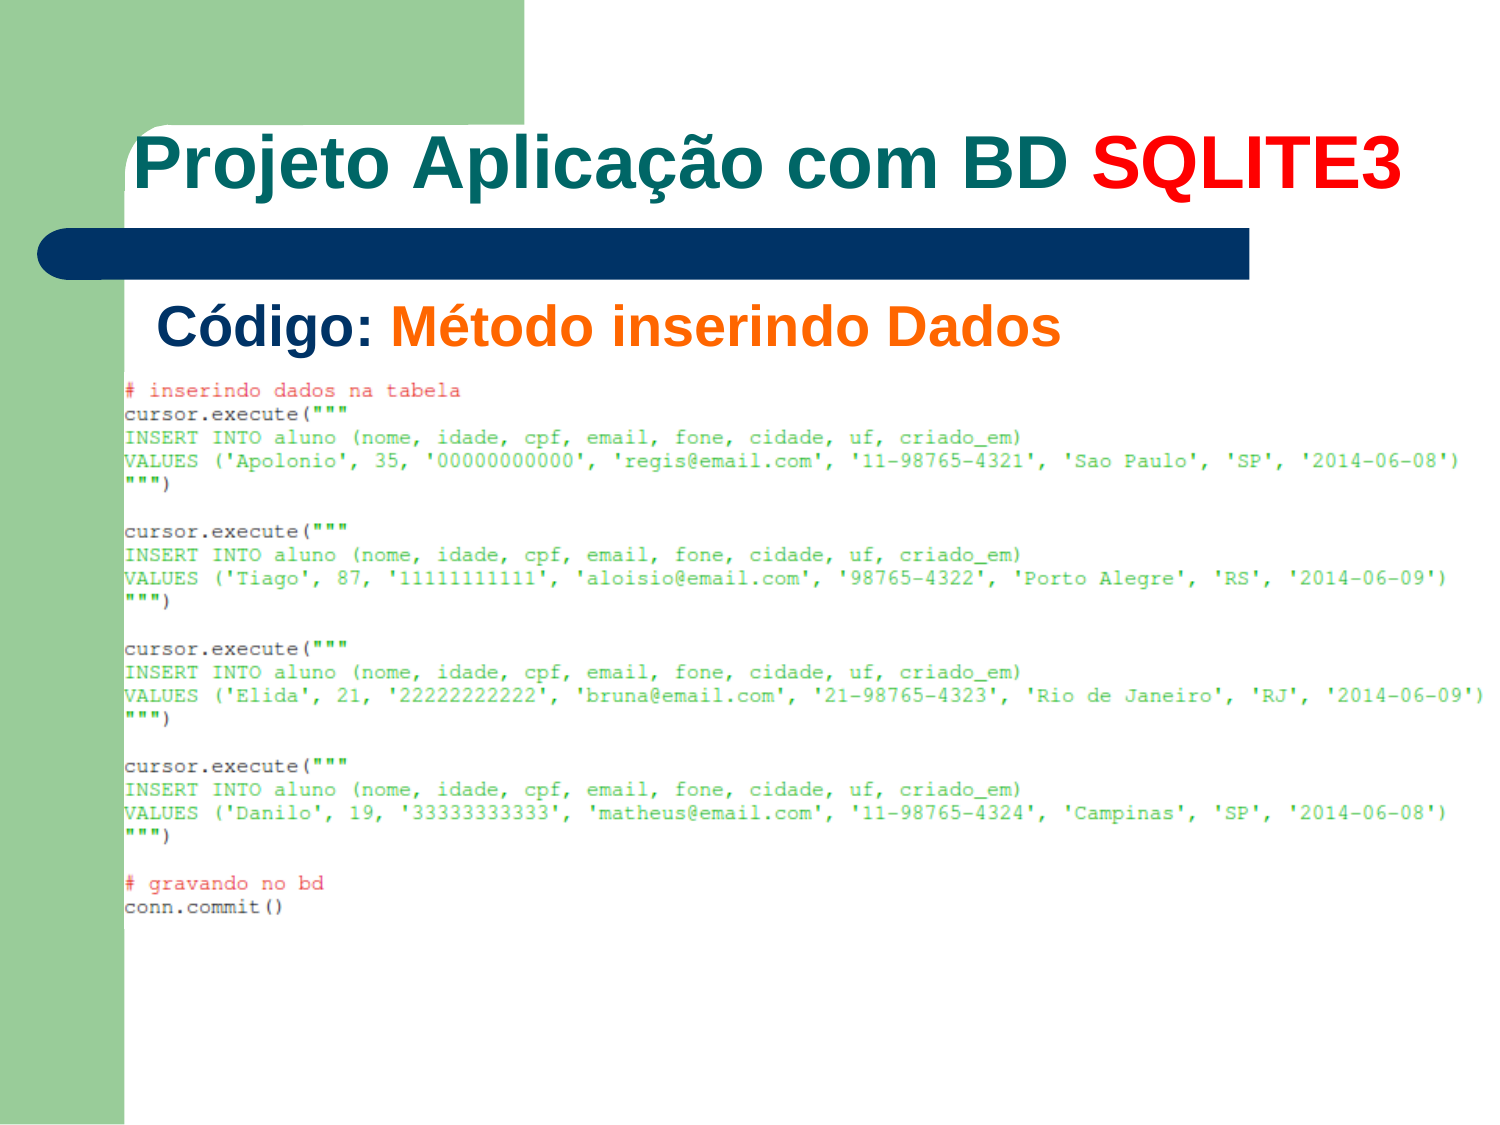

# Projeto Aplicação com BD SQLITE3
Código: Método inserindo Dados